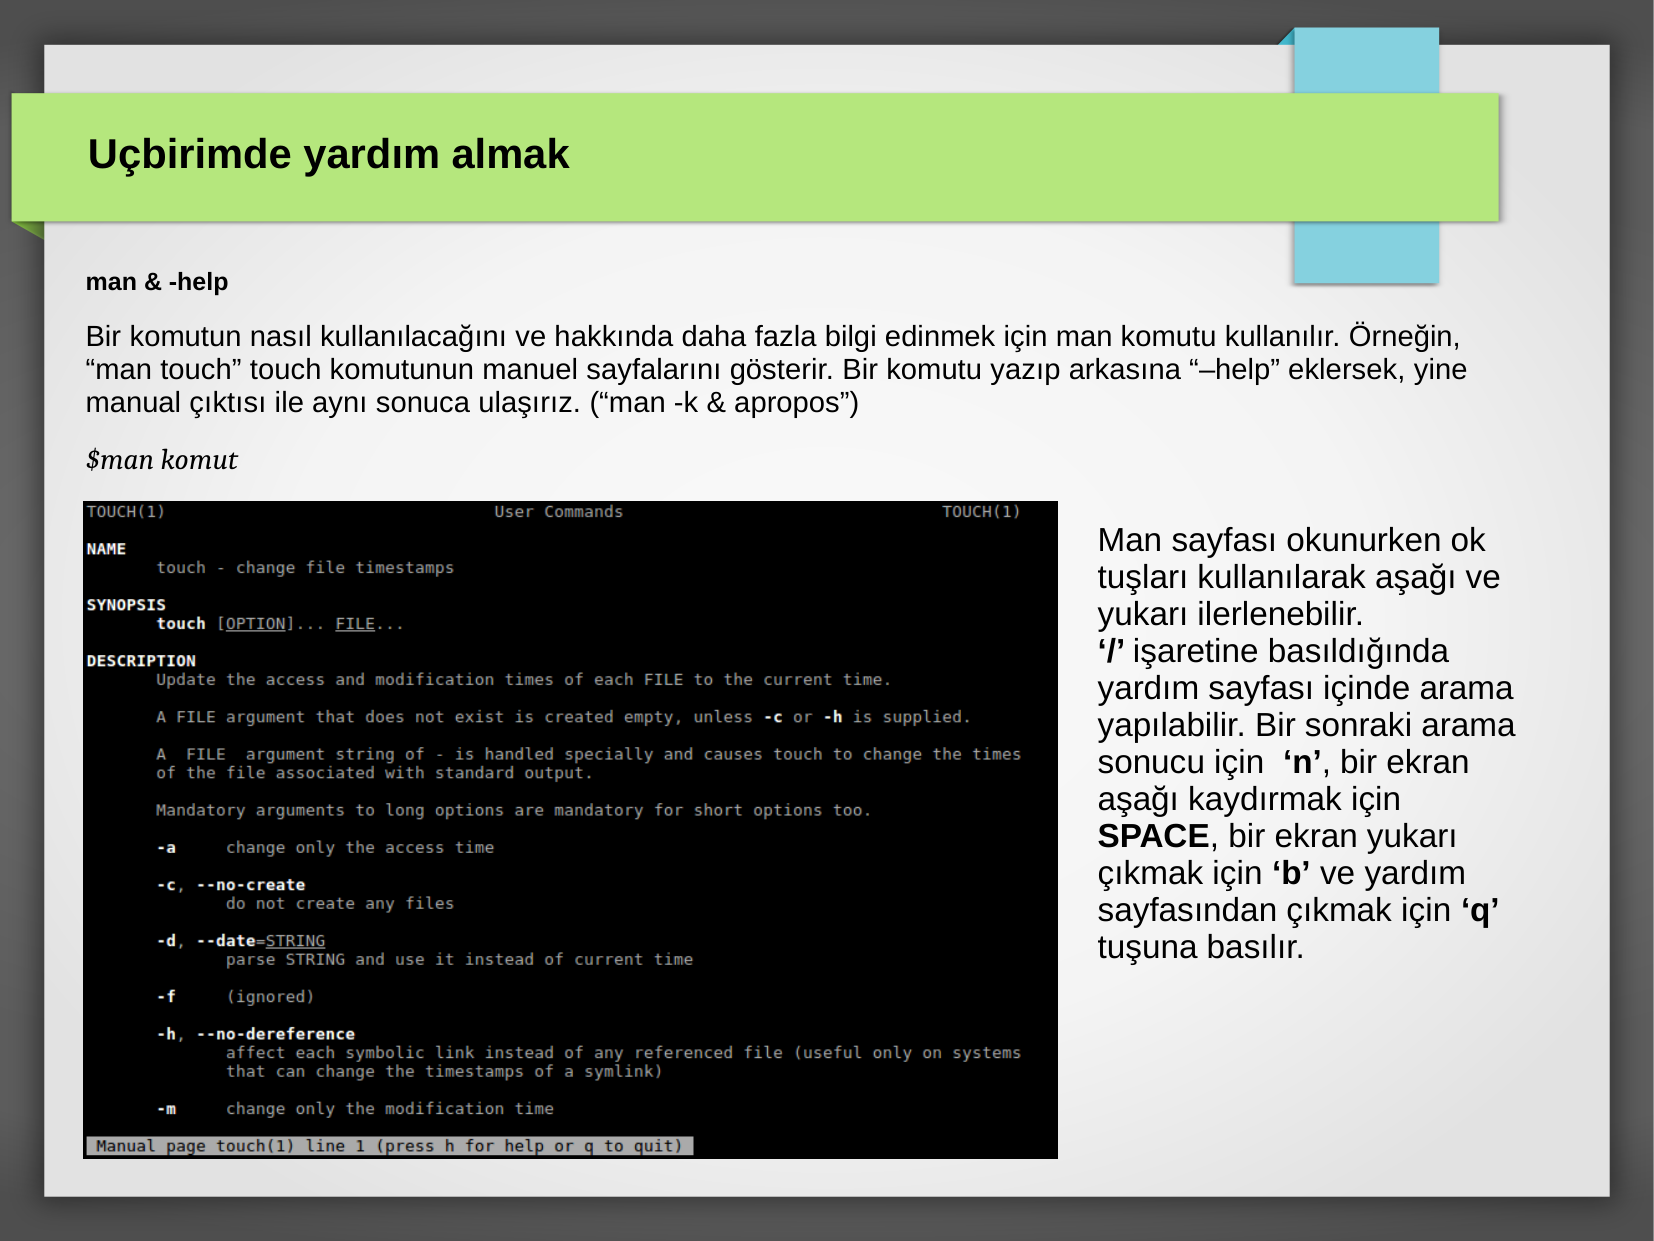

Uçbirimde yardım almak
man & -help
Bir komutun nasıl kullanılacağını ve hakkında daha fazla bilgi edinmek için man komutu kullanılır. Örneğin, “man touch” touch komutunun manuel sayfalarını gösterir. Bir komutu yazıp arkasına “–help” eklersek, yine manual çıktısı ile aynı sonuca ulaşırız. (“man -k & apropos”)
$man komut
Man sayfası okunurken ok tuşları kullanılarak aşağı ve yukarı ilerlenebilir.
‘/’ işaretine basıldığında yardım sayfası içinde arama yapılabilir. Bir sonraki arama sonucu için ‘n’, bir ekran aşağı kaydırmak için SPACE, bir ekran yukarı çıkmak için ‘b’ ve yardım sayfasından çıkmak için ‘q’ tuşuna basılır.